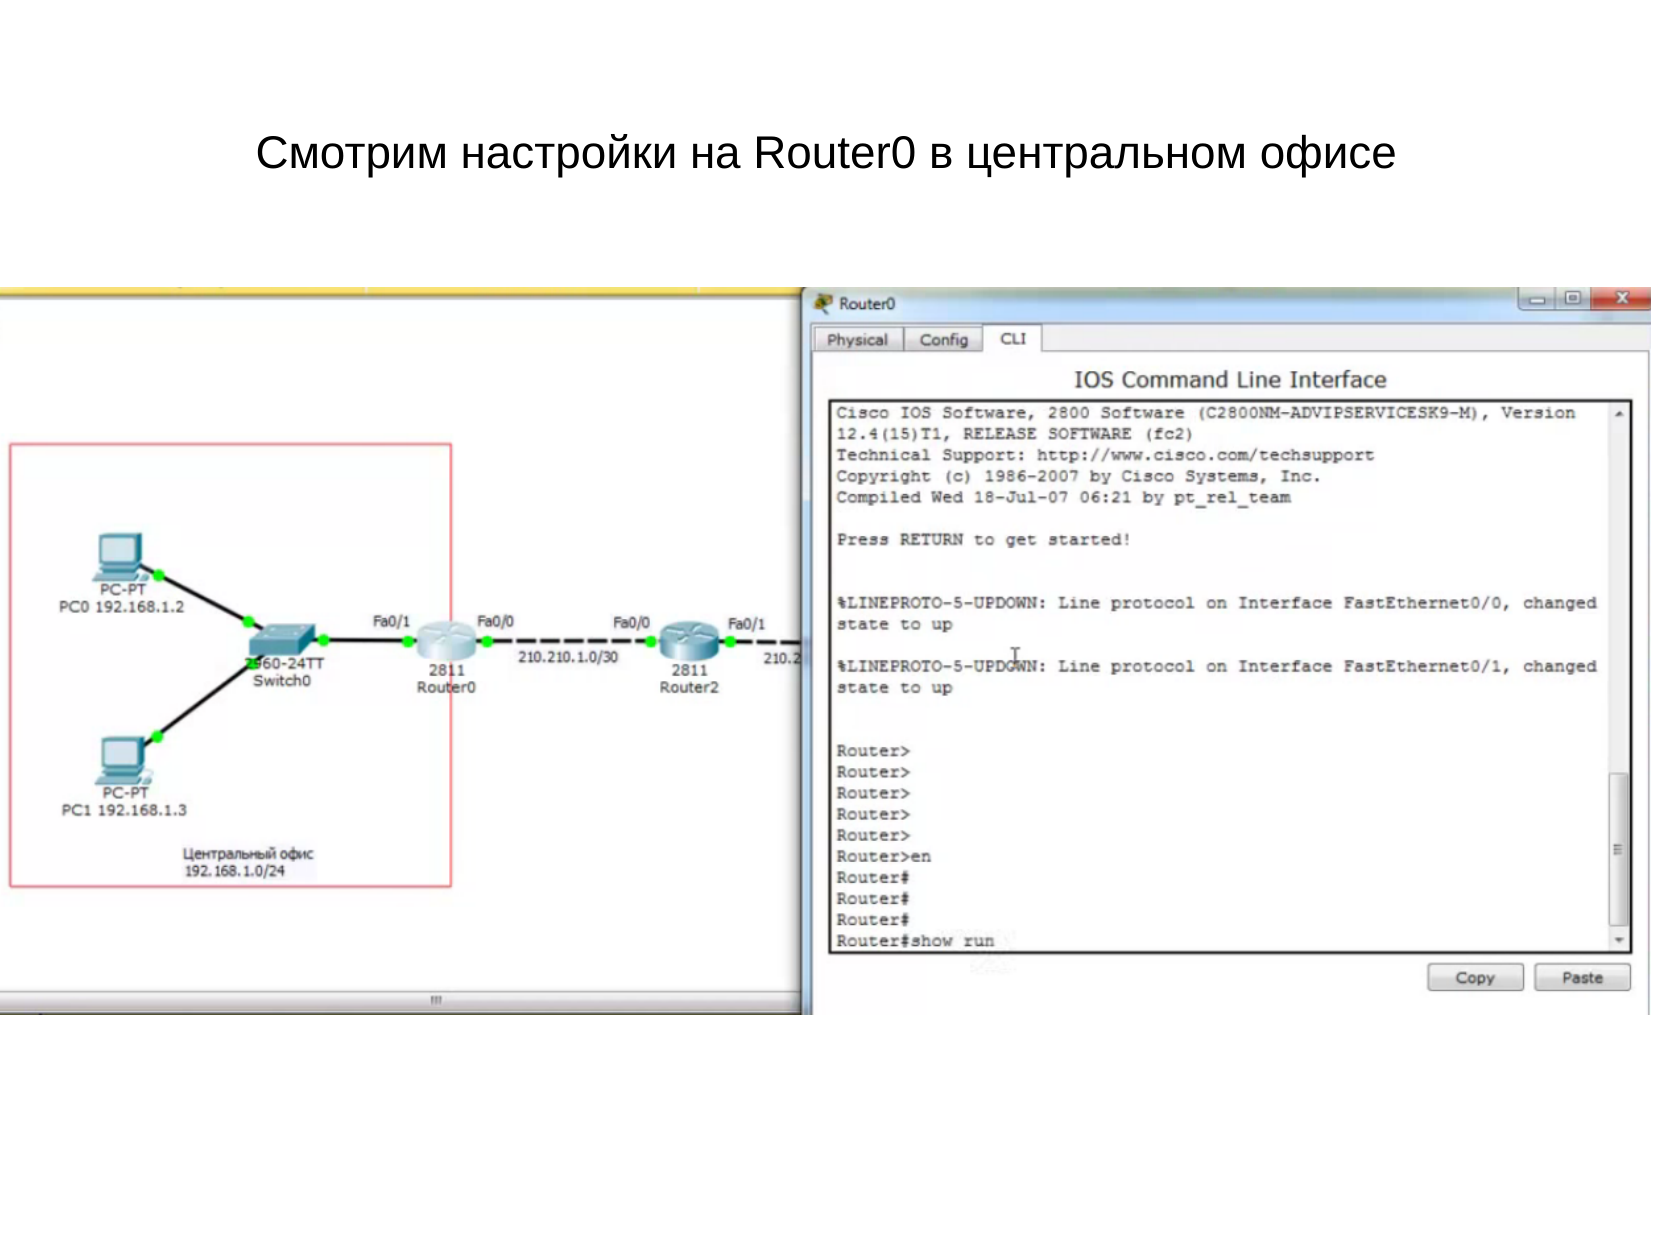

# Смотрим настройки на Router0 в центральном офисе